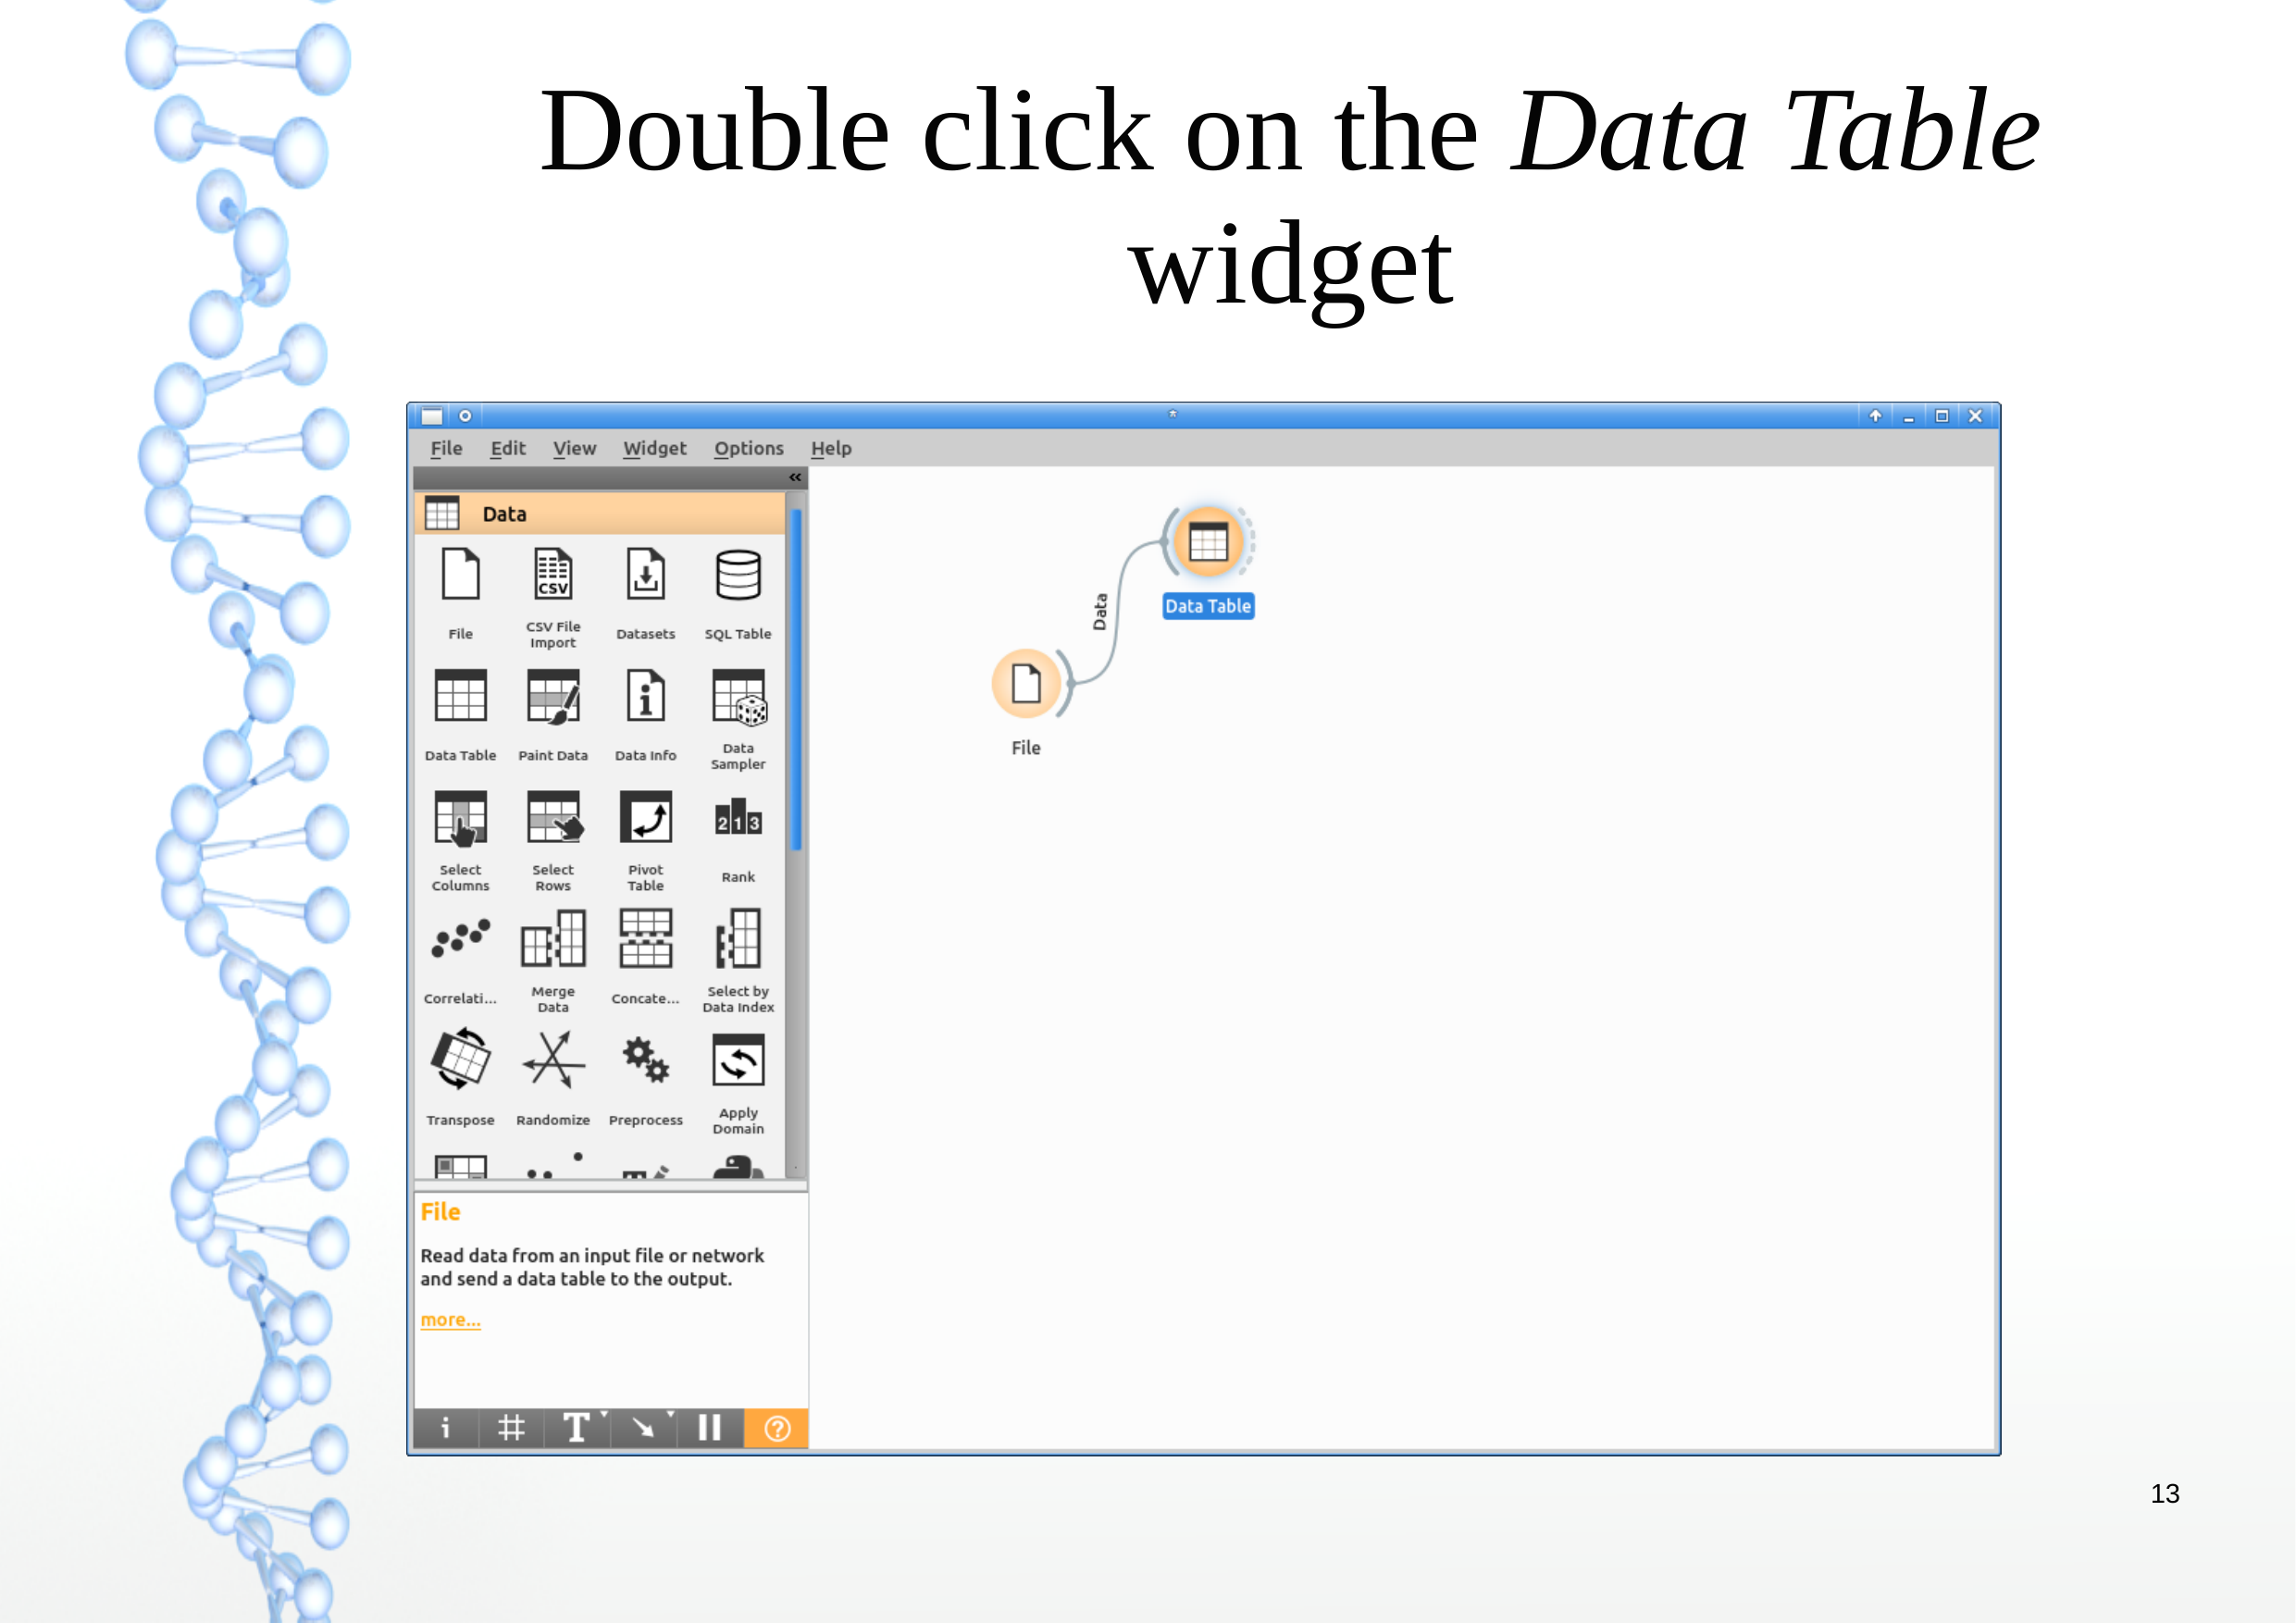

# Double click on the Data Table widget
13